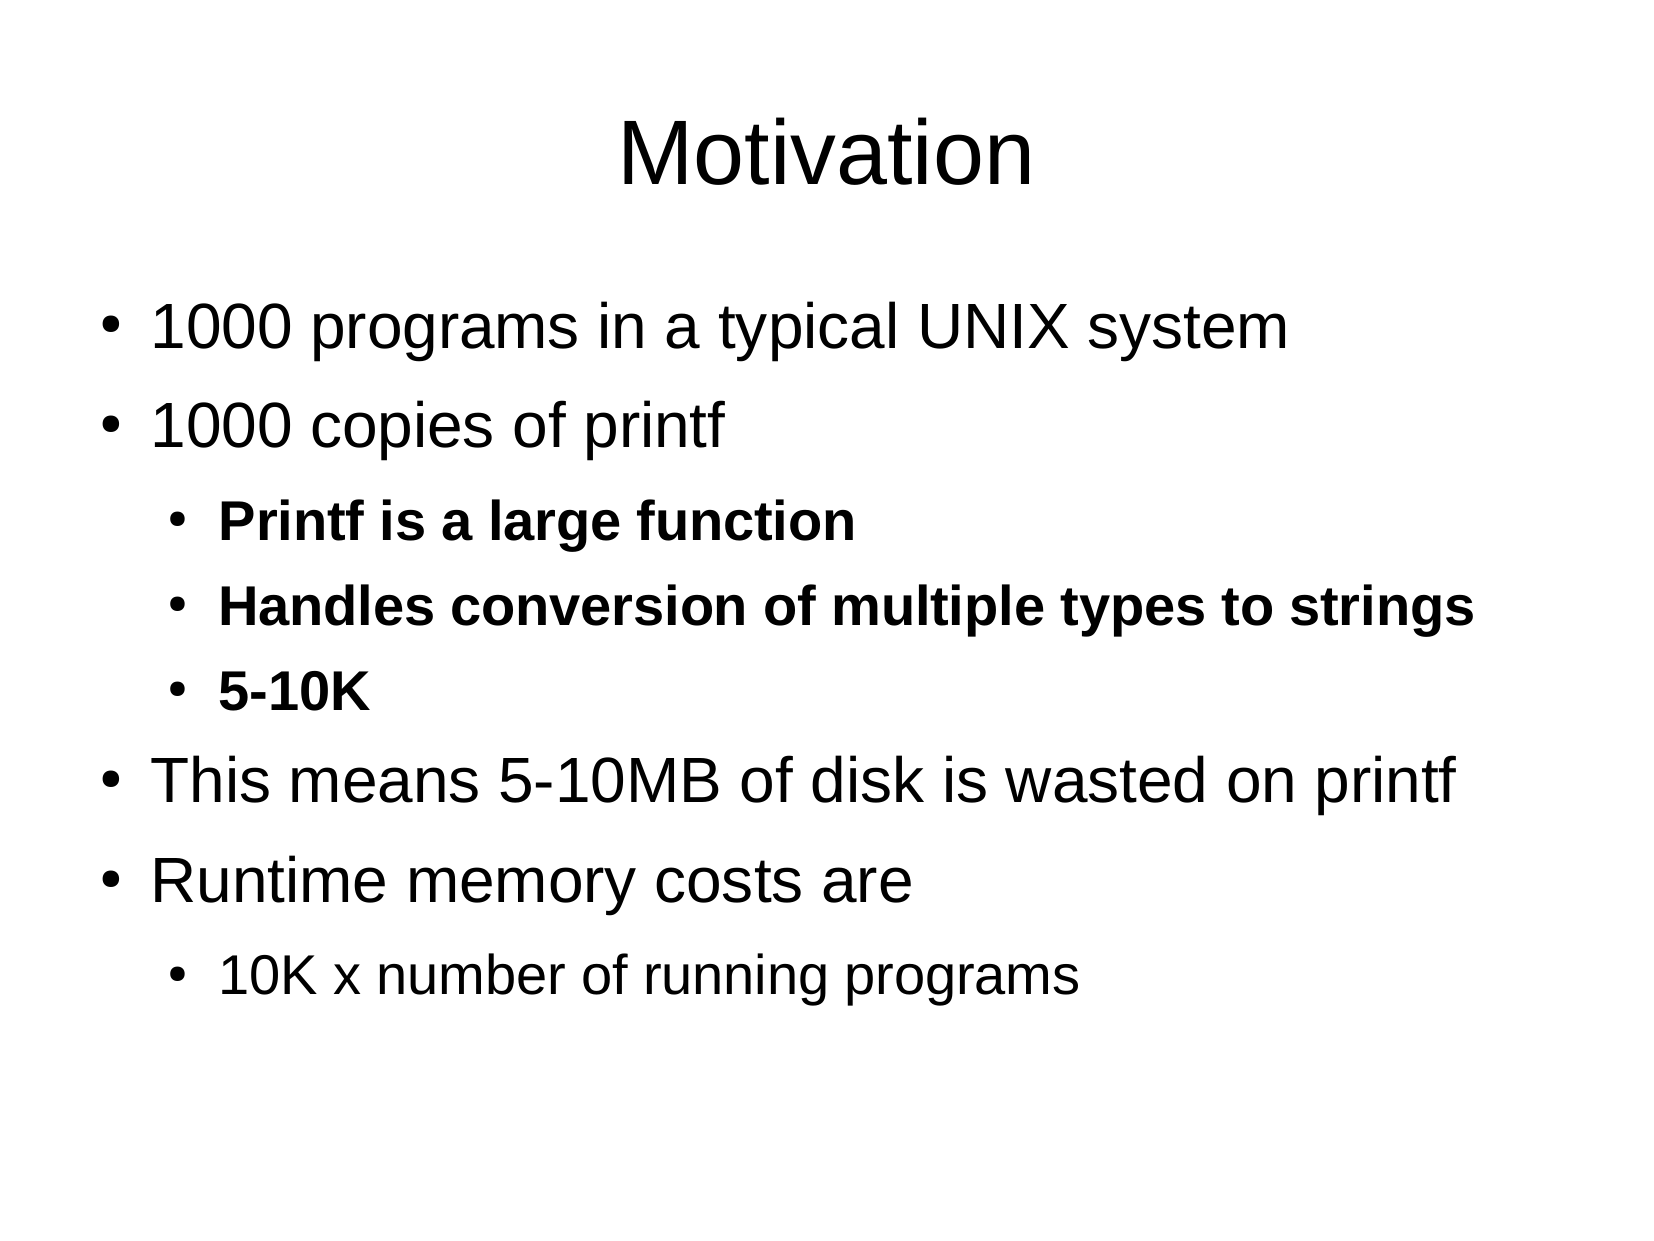

# Motivation
1000 programs in a typical UNIX system
1000 copies of printf
Printf is a large function
Handles conversion of multiple types to strings
5-10K
This means 5-10MB of disk is wasted on printf
Runtime memory costs are
10K x number of running programs